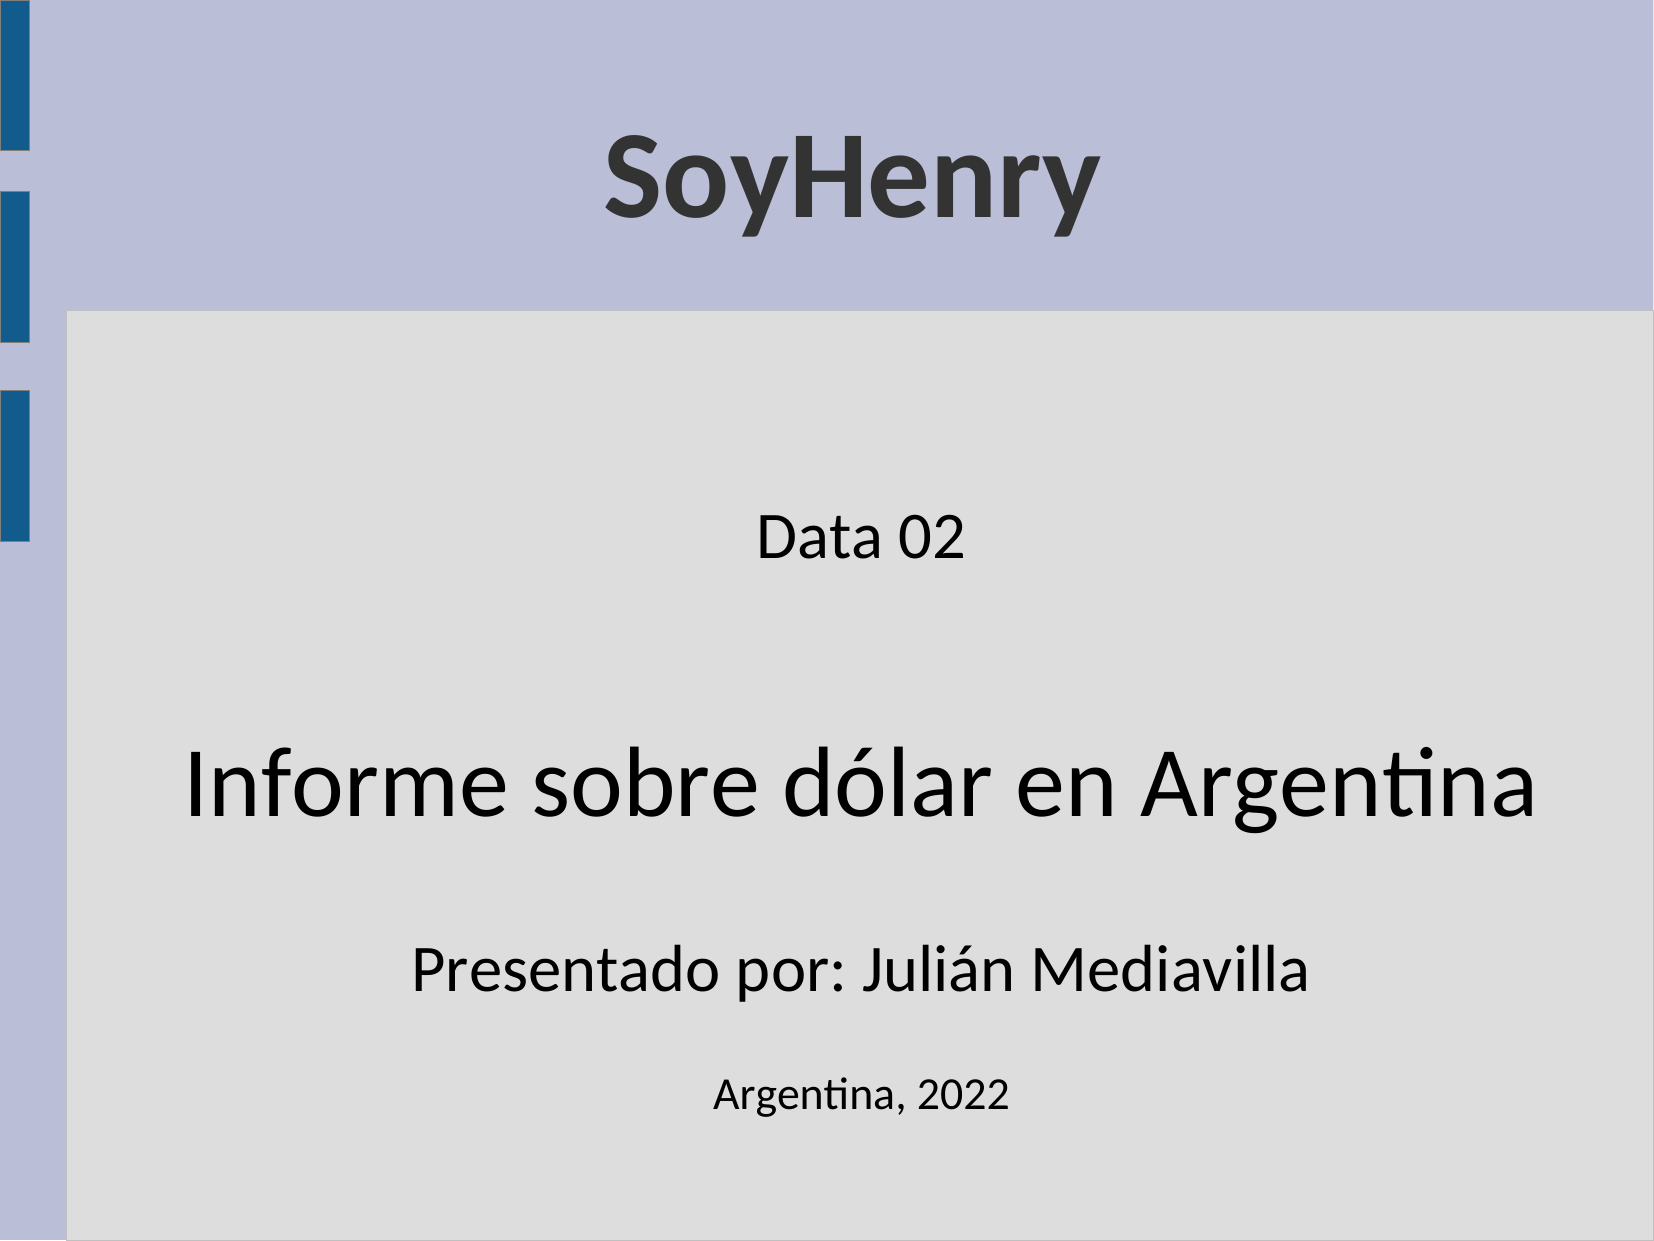

# SoyHenry
Data 02
Informe sobre dólar en Argentina
Presentado por: Julián Mediavilla
Argentina, 2022